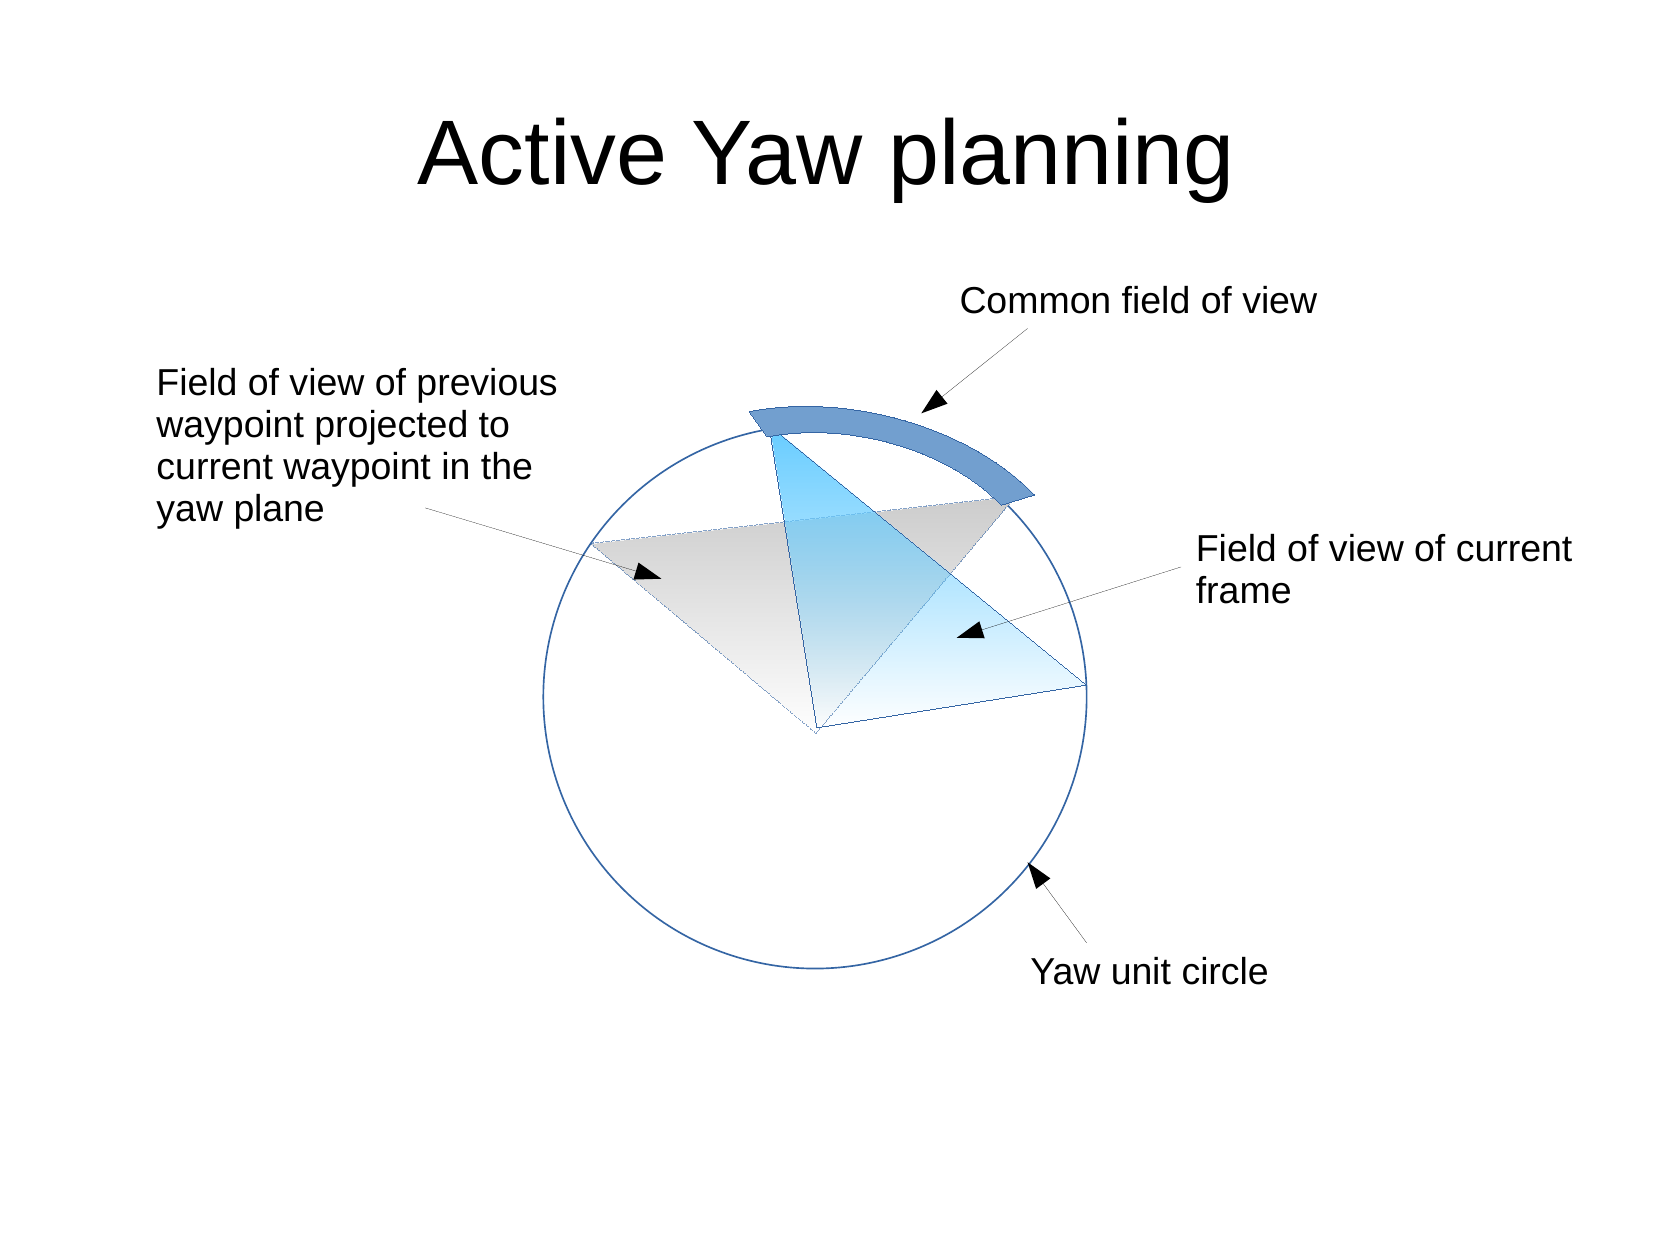

# Active Yaw planning
Common field of view
Field of view of previous waypoint projected to current waypoint in the yaw plane
Field of view of current frame
Yaw unit circle